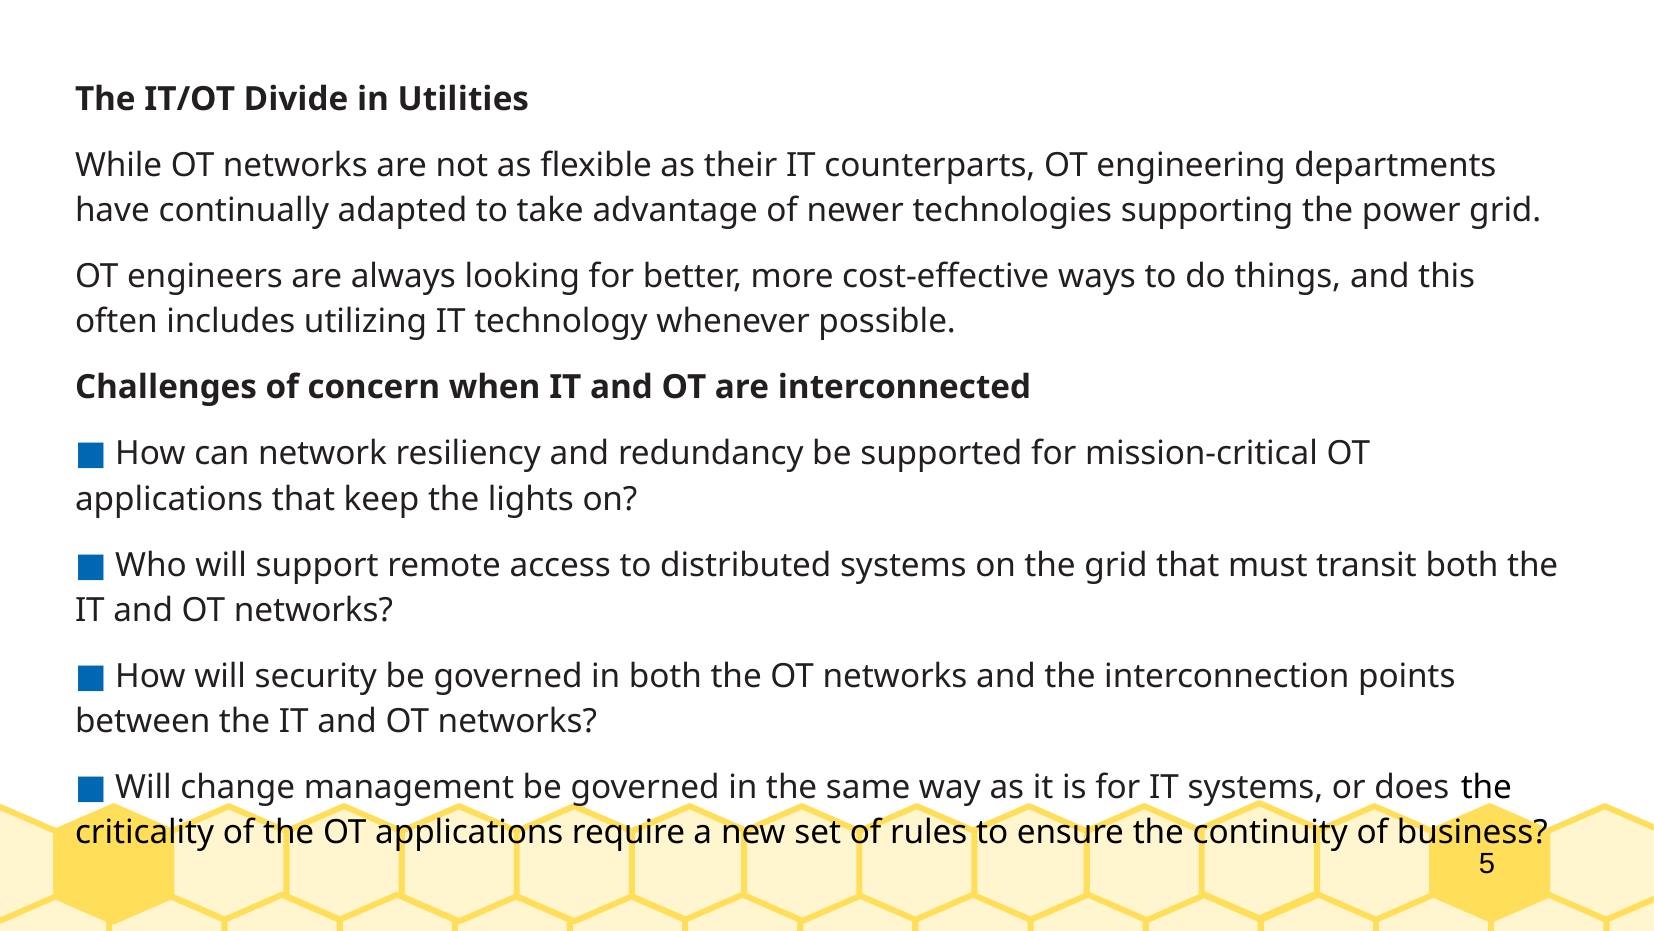

# The IT/OT Divide in Utilities
While OT networks are not as flexible as their IT counterparts, OT engineering departments have continually adapted to take advantage of newer technologies supporting the power grid.
OT engineers are always looking for better, more cost-effective ways to do things, and this often includes utilizing IT technology whenever possible.
Challenges of concern when IT and OT are interconnected
■ How can network resiliency and redundancy be supported for mission-critical OT applications that keep the lights on?
■ Who will support remote access to distributed systems on the grid that must transit both the IT and OT networks?
■ How will security be governed in both the OT networks and the interconnection points between the IT and OT networks?
■ Will change management be governed in the same way as it is for IT systems, or does the criticality of the OT applications require a new set of rules to ensure the continuity of business?